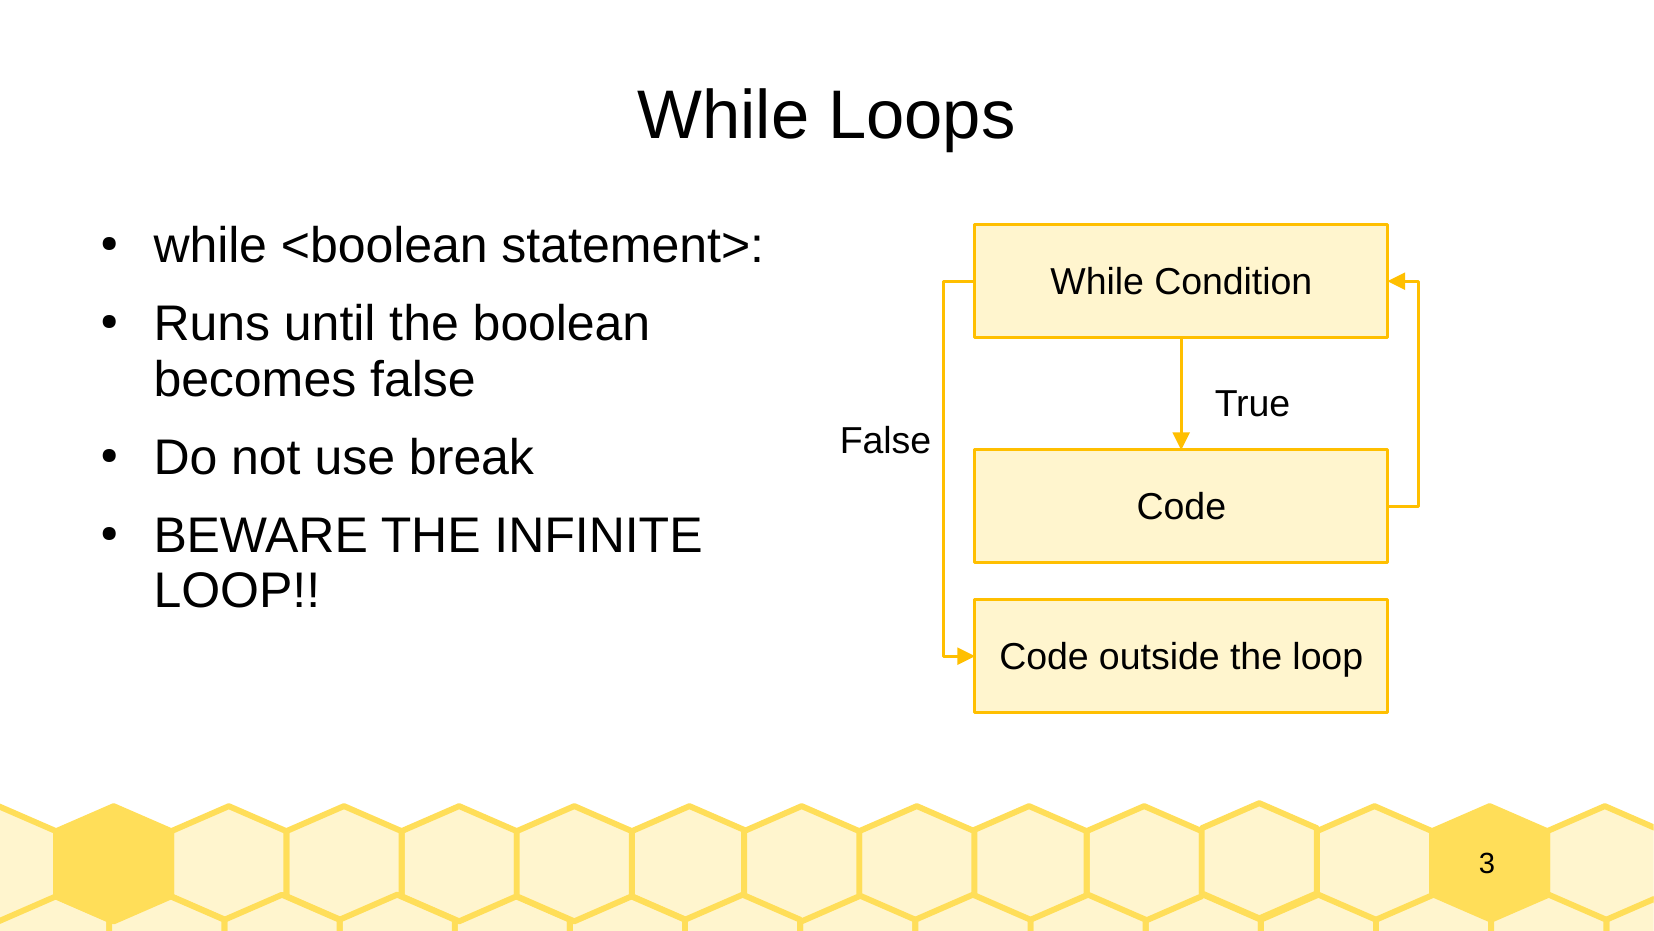

# While Loops
while <boolean statement>:
Runs until the boolean becomes false
Do not use break
BEWARE THE INFINITE LOOP!!
While Condition
True
False
Code
Code outside the loop